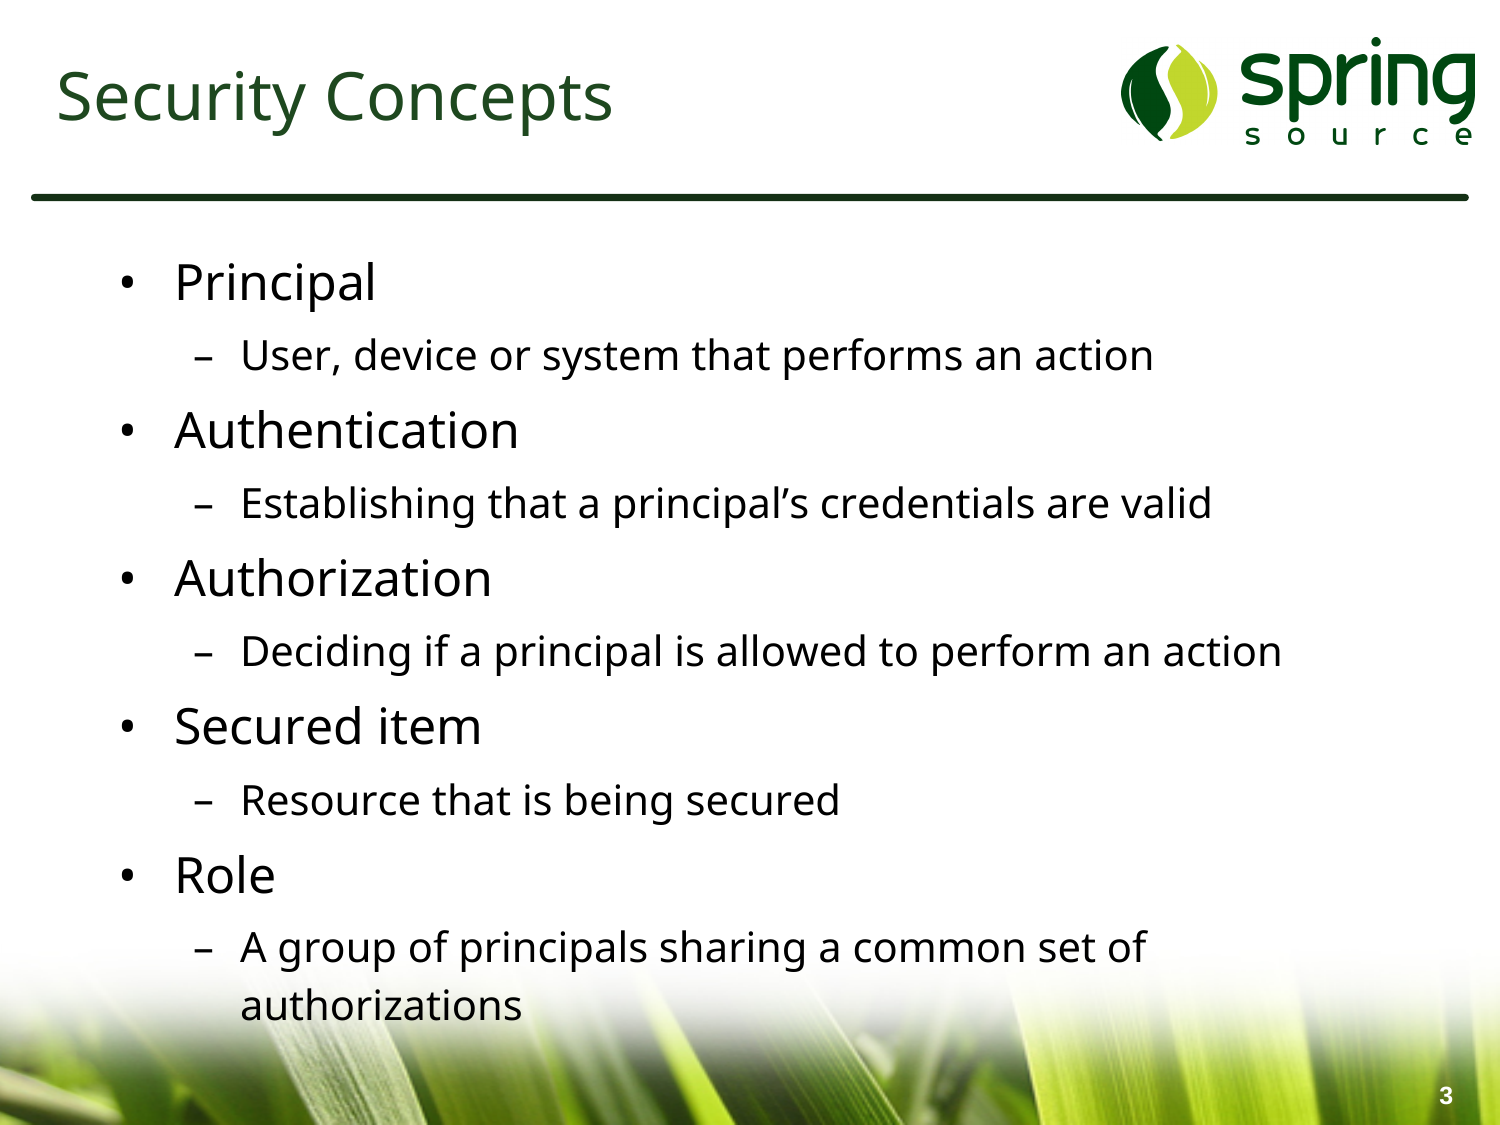

Security Concepts
# Principal
User, device or system that performs an action
Authentication
Establishing that a principal’s credentials are valid
Authorization
Deciding if a principal is allowed to perform an action
Secured item
Resource that is being secured
Role
A group of principals sharing a common set of authorizations